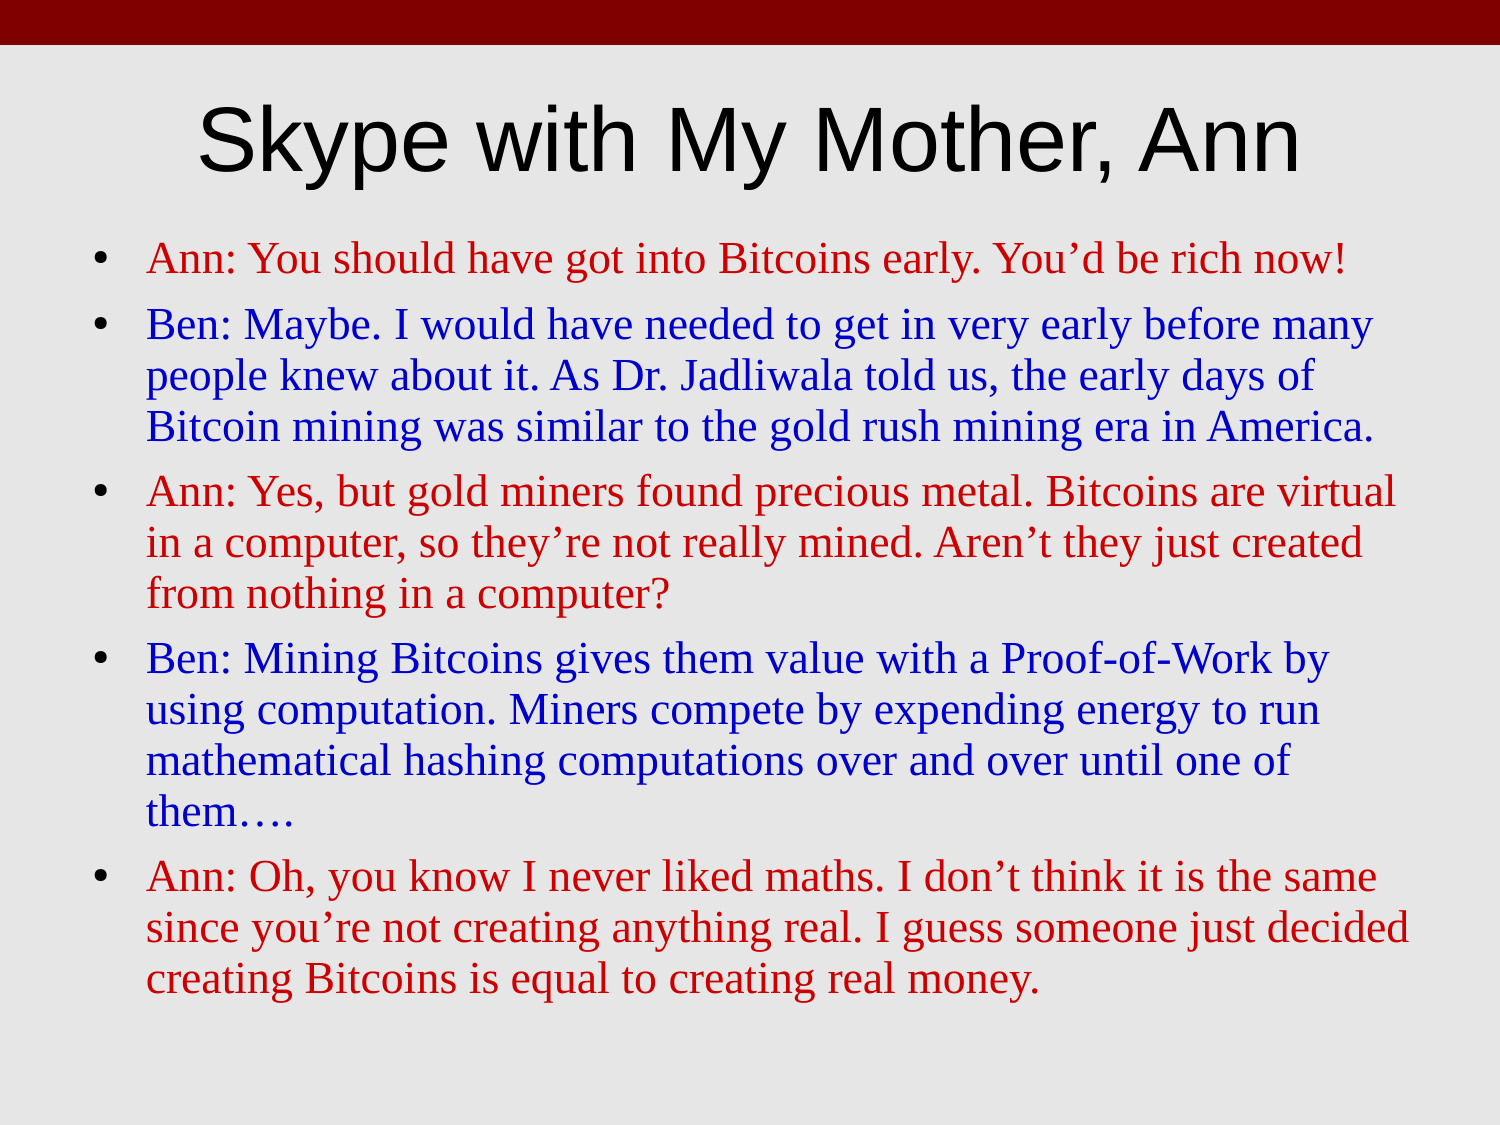

# Skype with My Mother, Ann
Ann: You should have got into Bitcoins early. You’d be rich now!
Ben: Maybe. I would have needed to get in very early before many people knew about it. As Dr. Jadliwala told us, the early days of Bitcoin mining was similar to the gold rush mining era in America.
Ann: Yes, but gold miners found precious metal. Bitcoins are virtual in a computer, so they’re not really mined. Aren’t they just created from nothing in a computer?
Ben: Mining Bitcoins gives them value with a Proof-of-Work by using computation. Miners compete by expending energy to run mathematical hashing computations over and over until one of them….
Ann: Oh, you know I never liked maths. I don’t think it is the same since you’re not creating anything real. I guess someone just decided creating Bitcoins is equal to creating real money.